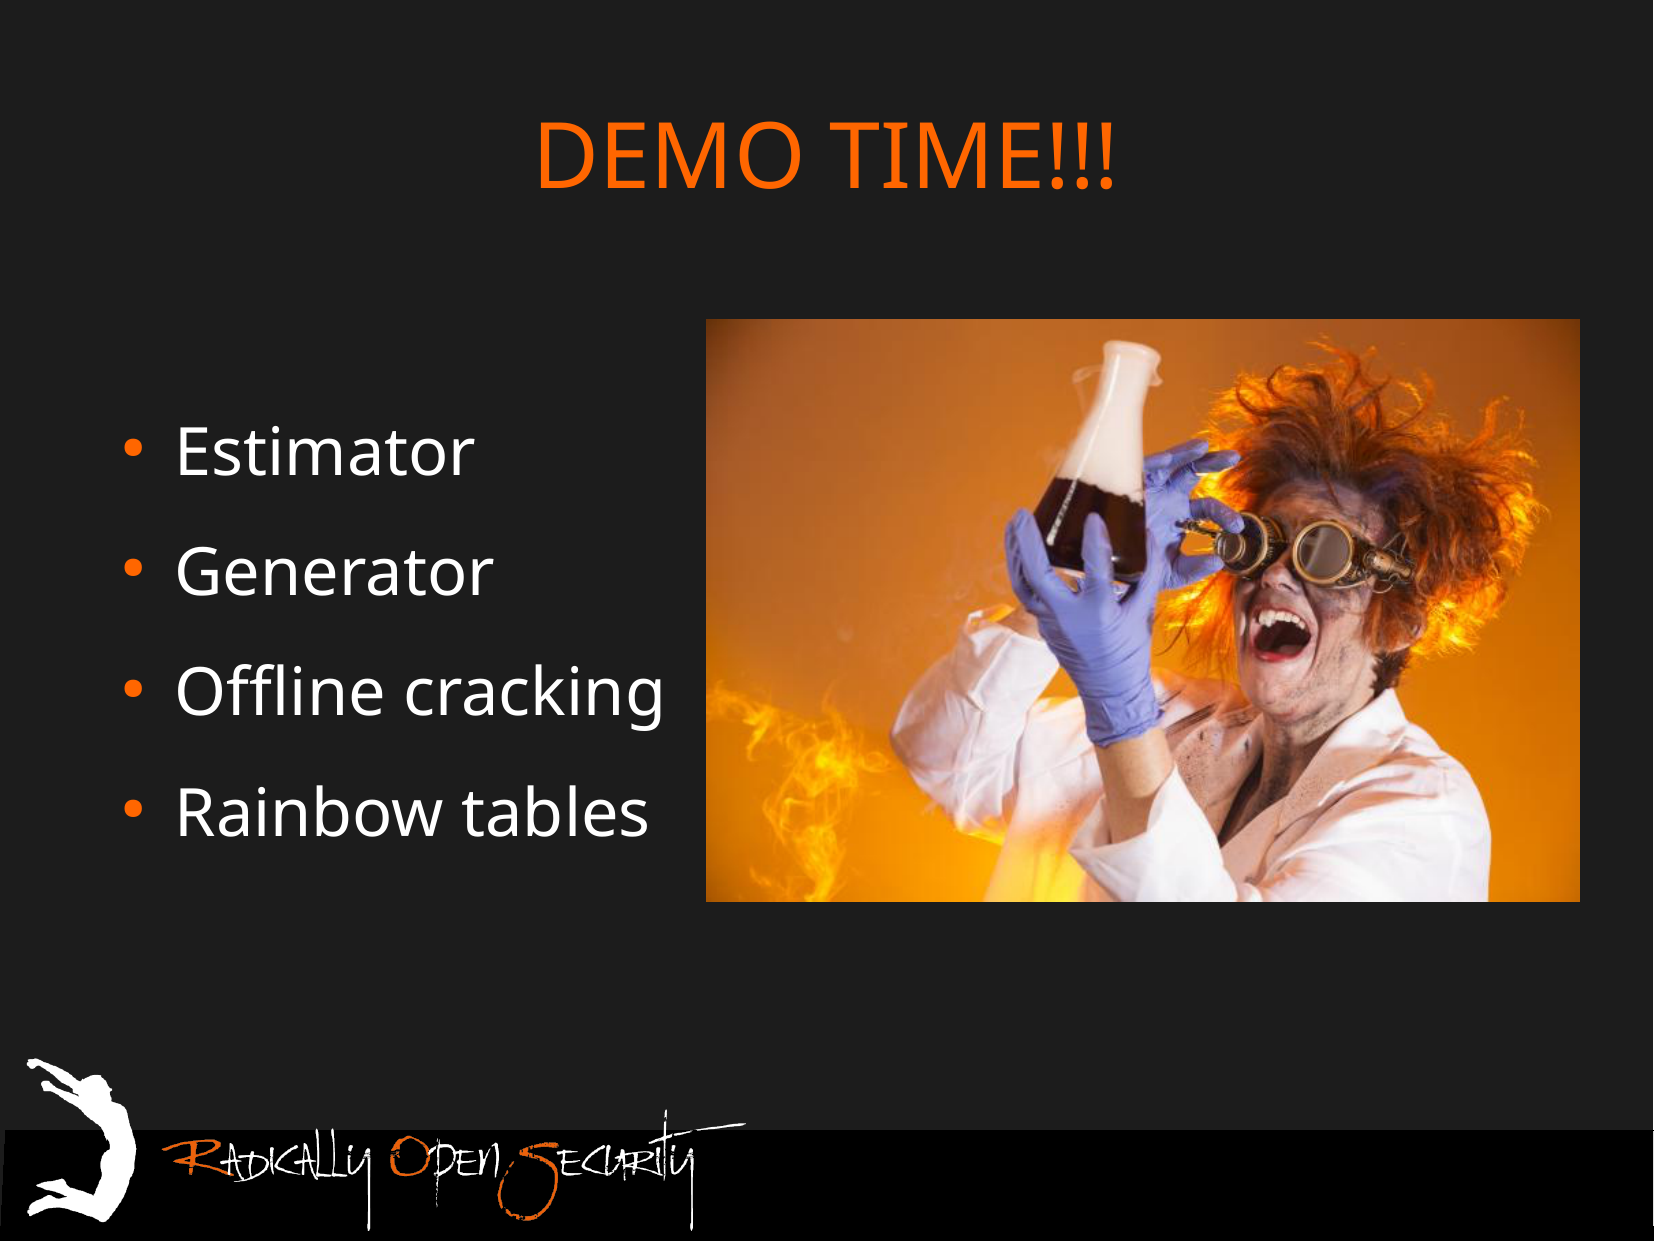

# DEMO TIME!!!
Estimator
Generator
Offline cracking
Rainbow tables